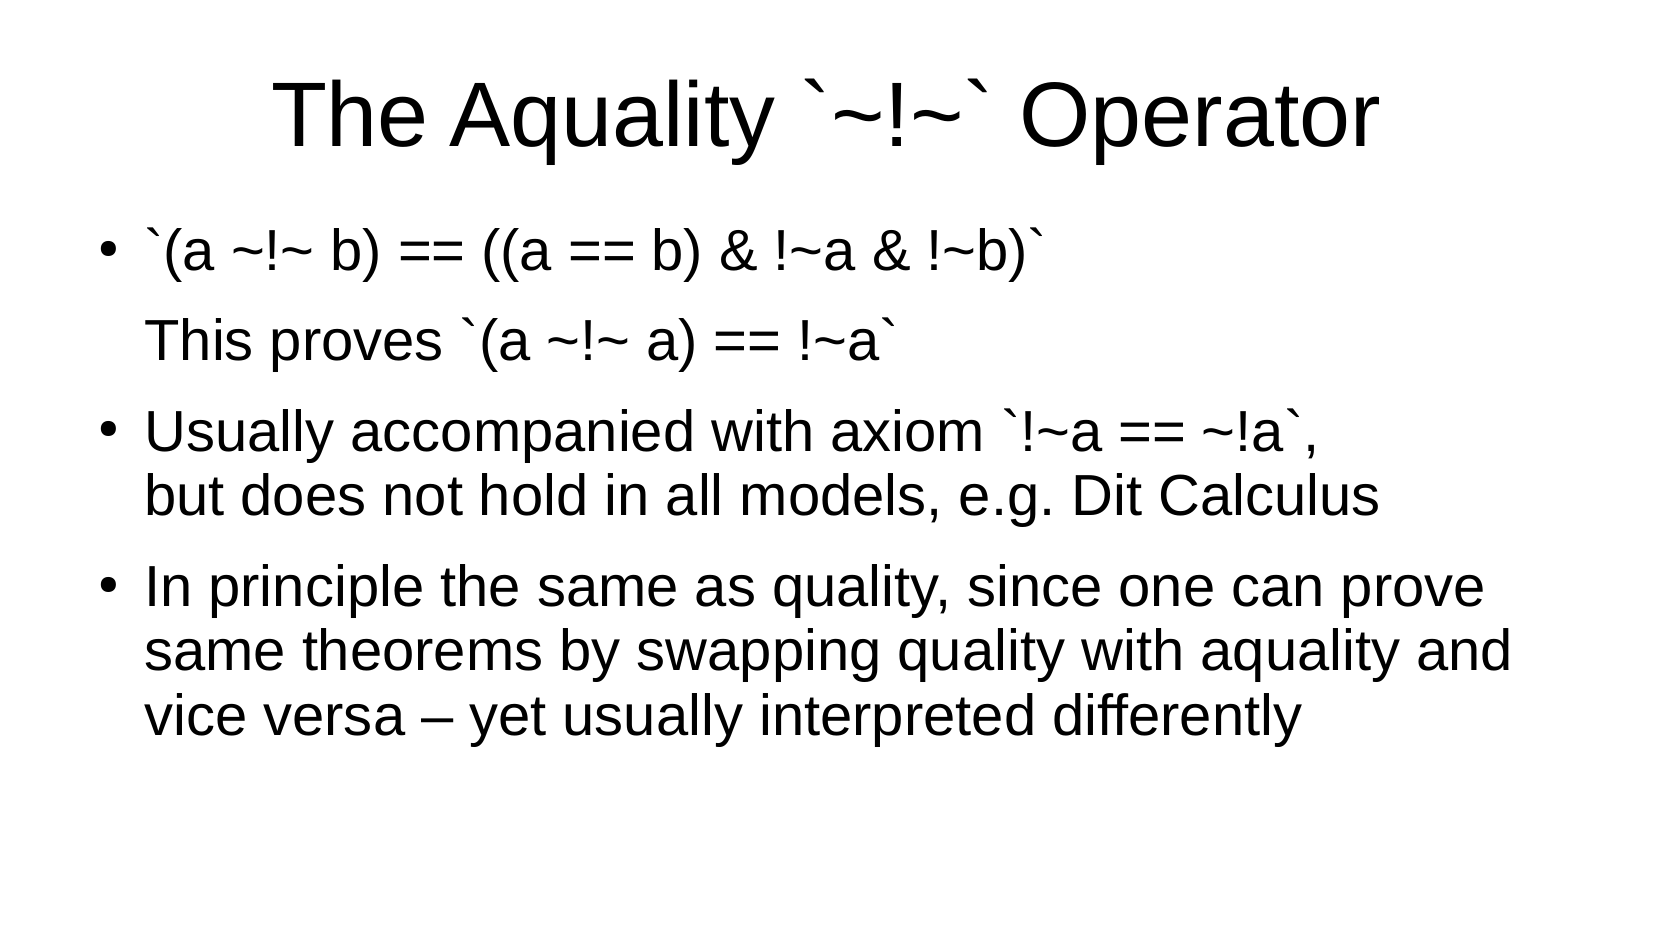

# The Aquality `~!~` Operator
`(a ~!~ b) == ((a == b) & !~a & !~b)`
This proves `(a ~!~ a) == !~a`
Usually accompanied with axiom `!~a == ~!a`,
but does not hold in all models, e.g. Dit Calculus
In principle the same as quality, since one can prove same theorems by swapping quality with aquality and vice versa – yet usually interpreted differently